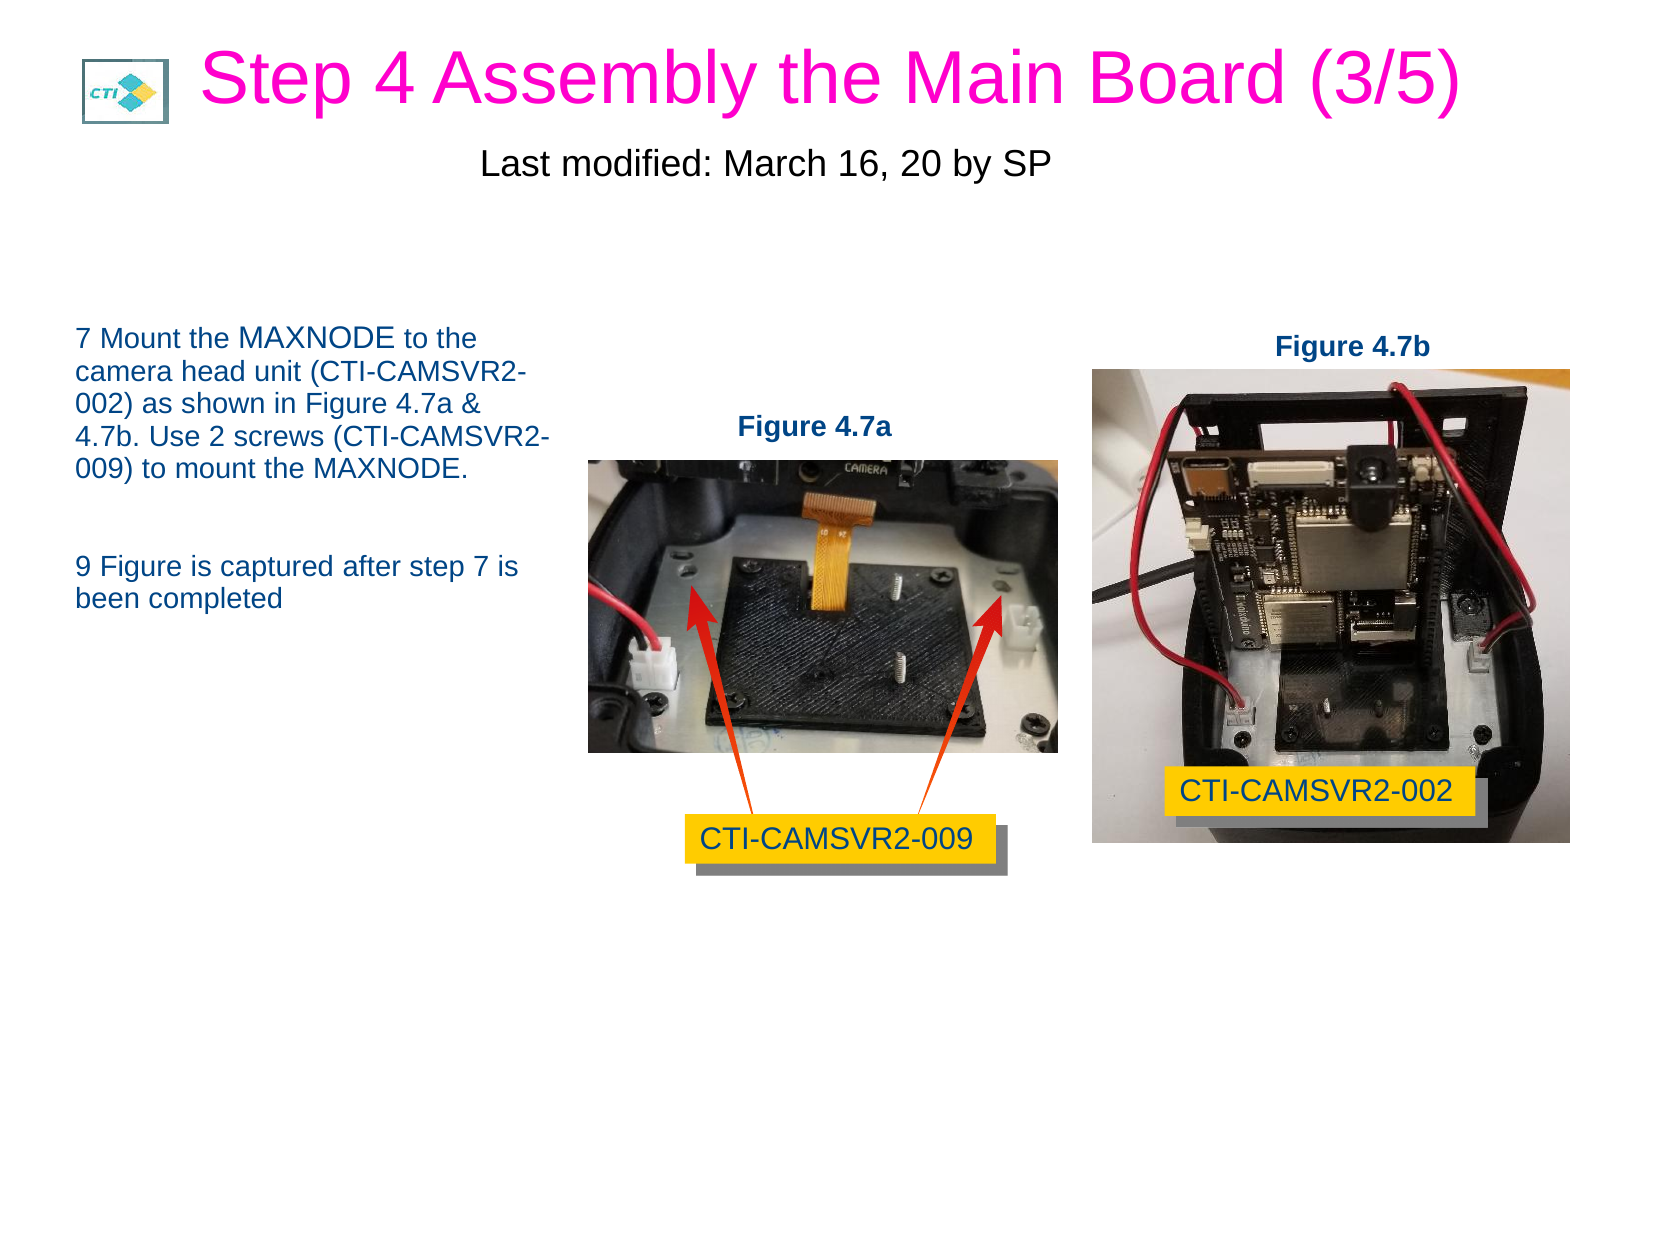

# Step 4 Assembly the Main Board (3/5)
Last modified: March 16, 20 by SP
7 Mount the MAXNODE to the camera head unit (CTI-CAMSVR2-002) as shown in Figure 4.7a & 4.7b. Use 2 screws (CTI-CAMSVR2-009) to mount the MAXNODE.
9 Figure is captured after step 7 is been completed
Figure 4.7b
Figure 4.7a
CTI-CAMSVR2-002
CTI-CAMSVR2-009